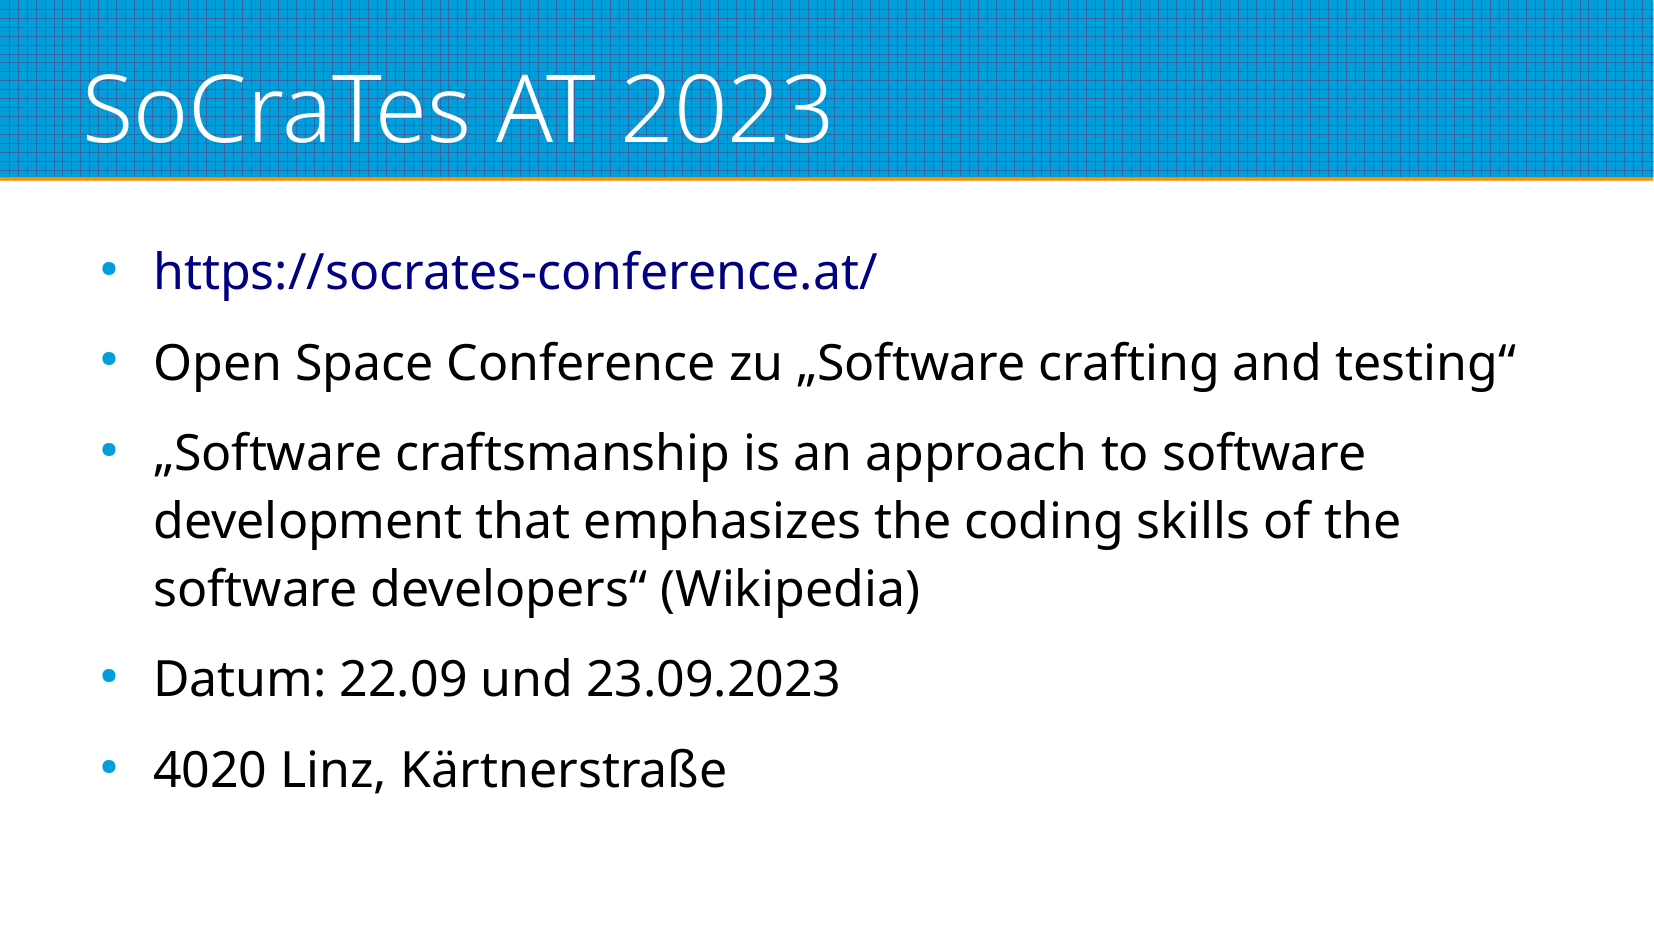

SoCraTes AT 2023
# https://socrates-conference.at/
Open Space Conference zu „Software crafting and testing“
„Software craftsmanship is an approach to software development that emphasizes the coding skills of the software developers“ (Wikipedia)
Datum: 22.09 und 23.09.2023
4020 Linz, Kärtnerstraße